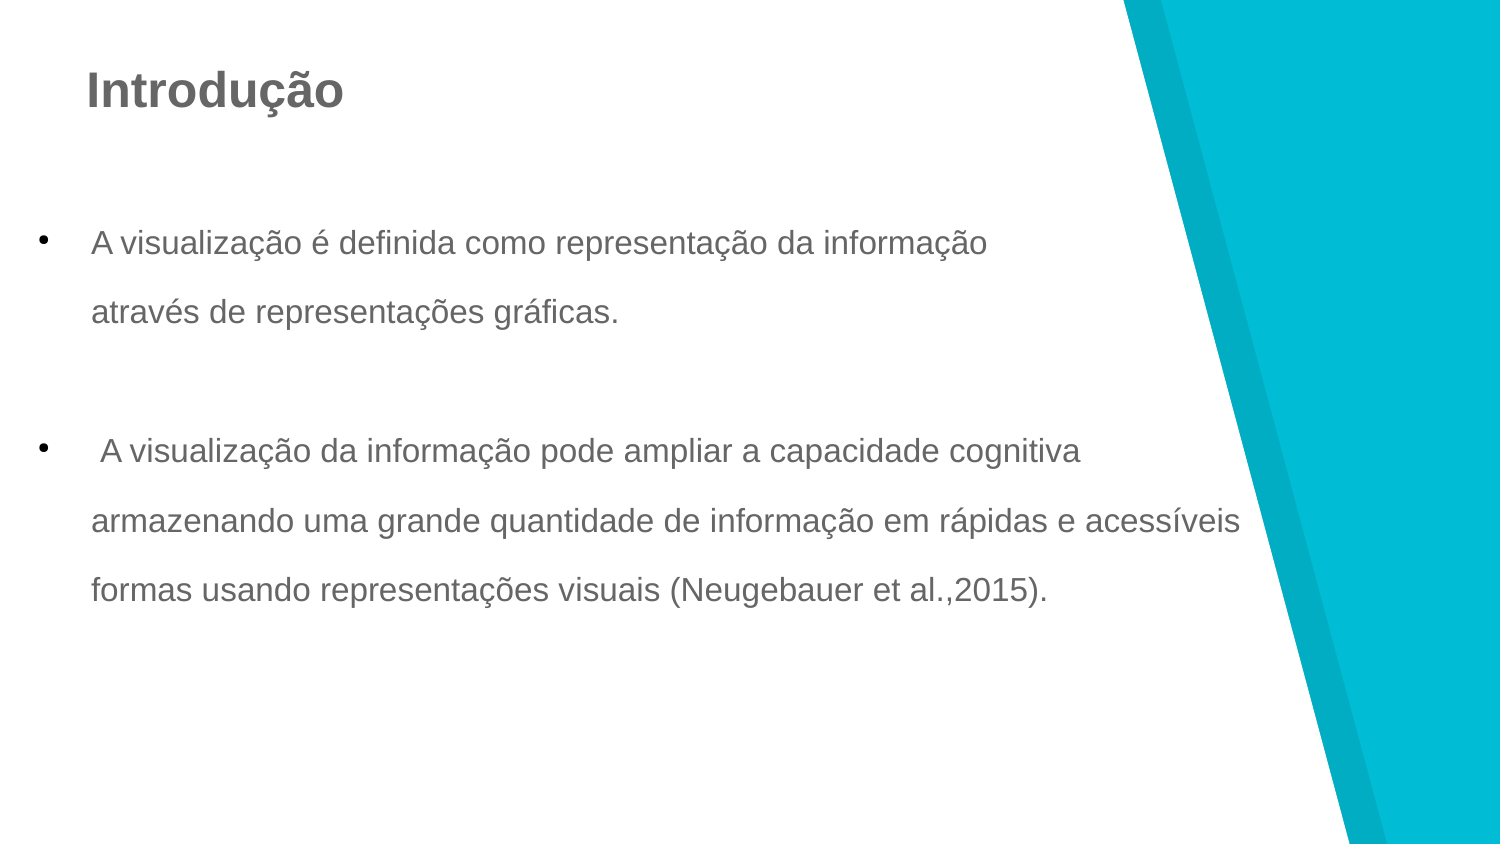

# Introdução
A visualização é definida como representação da informação
através de representações gráficas.
 A visualização da informação pode ampliar a capacidade cognitiva
armazenando uma grande quantidade de informação em rápidas e acessíveis
formas usando representações visuais (Neugebauer et al.,2015).